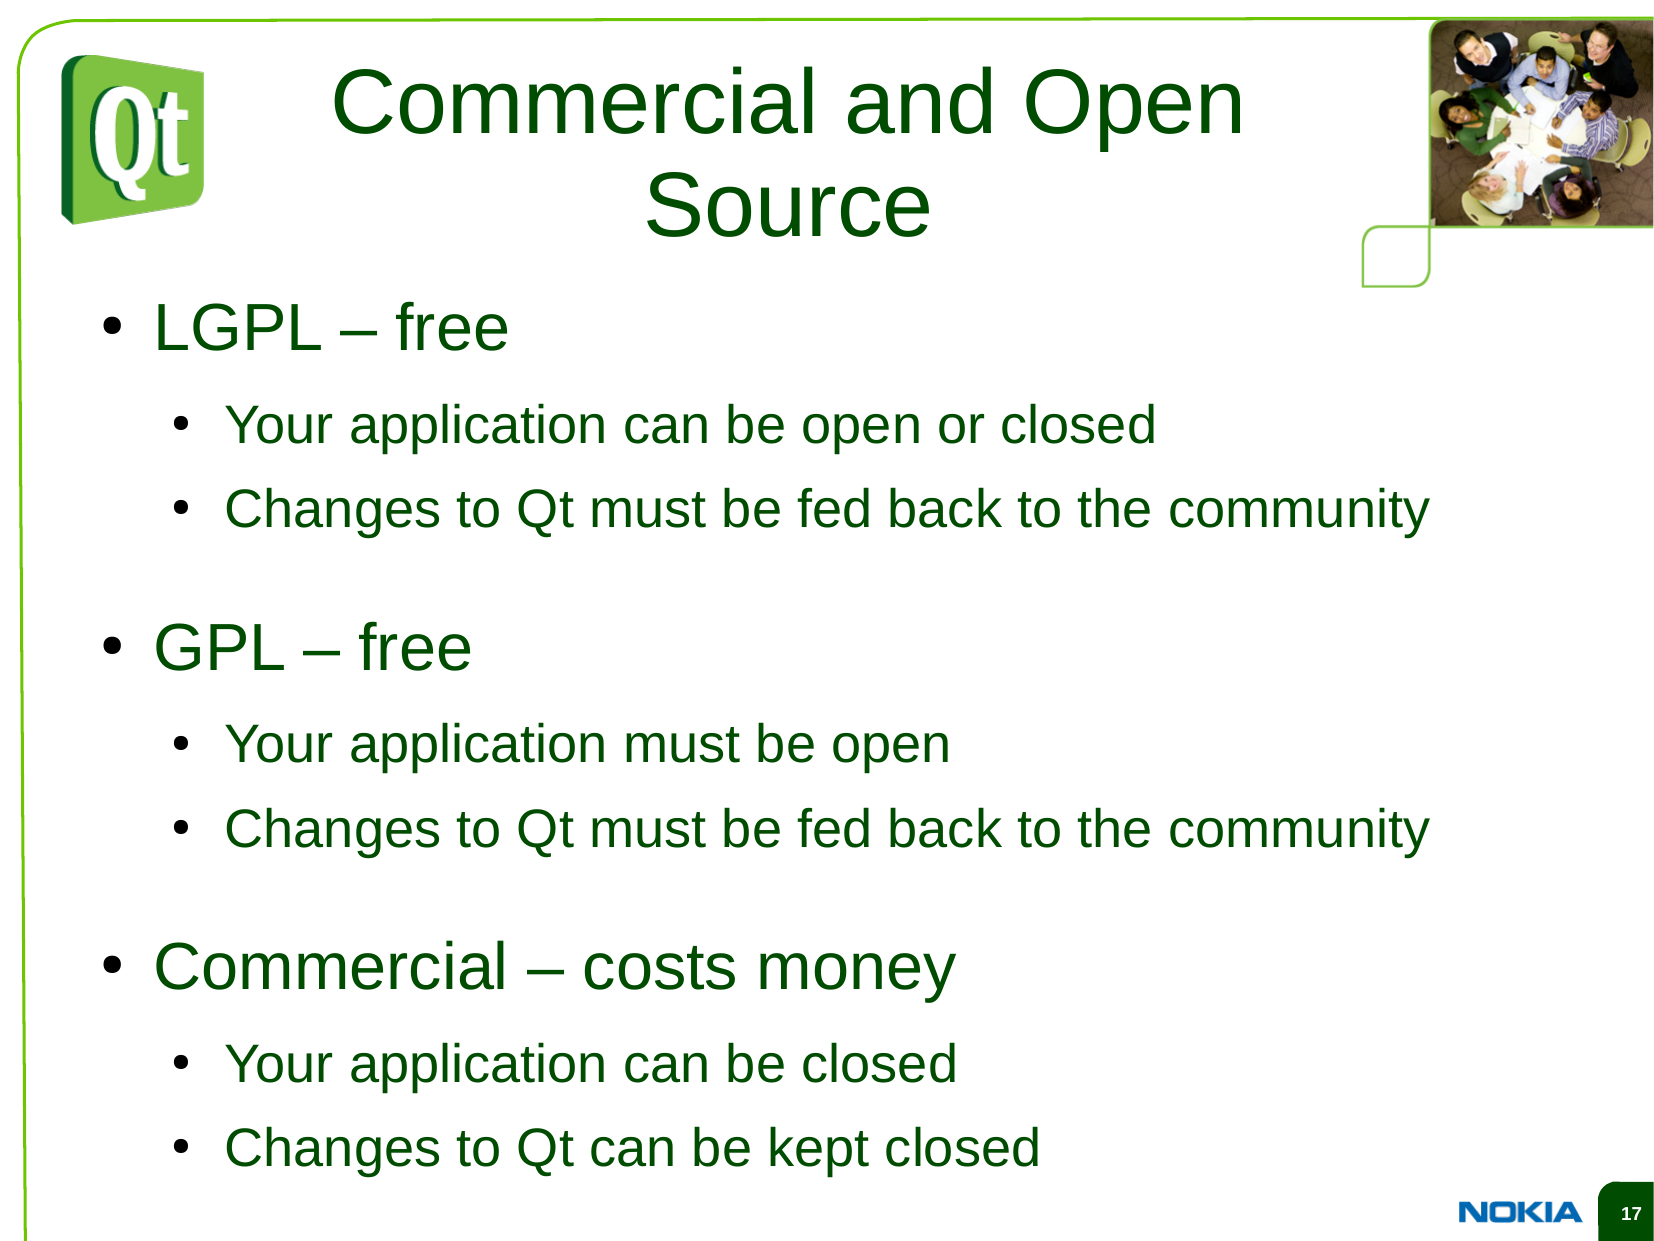

# Commercial and Open Source
LGPL – free
Your application can be open or closed
Changes to Qt must be fed back to the community
GPL – free
Your application must be open
Changes to Qt must be fed back to the community
Commercial – costs money
Your application can be closed
Changes to Qt can be kept closed